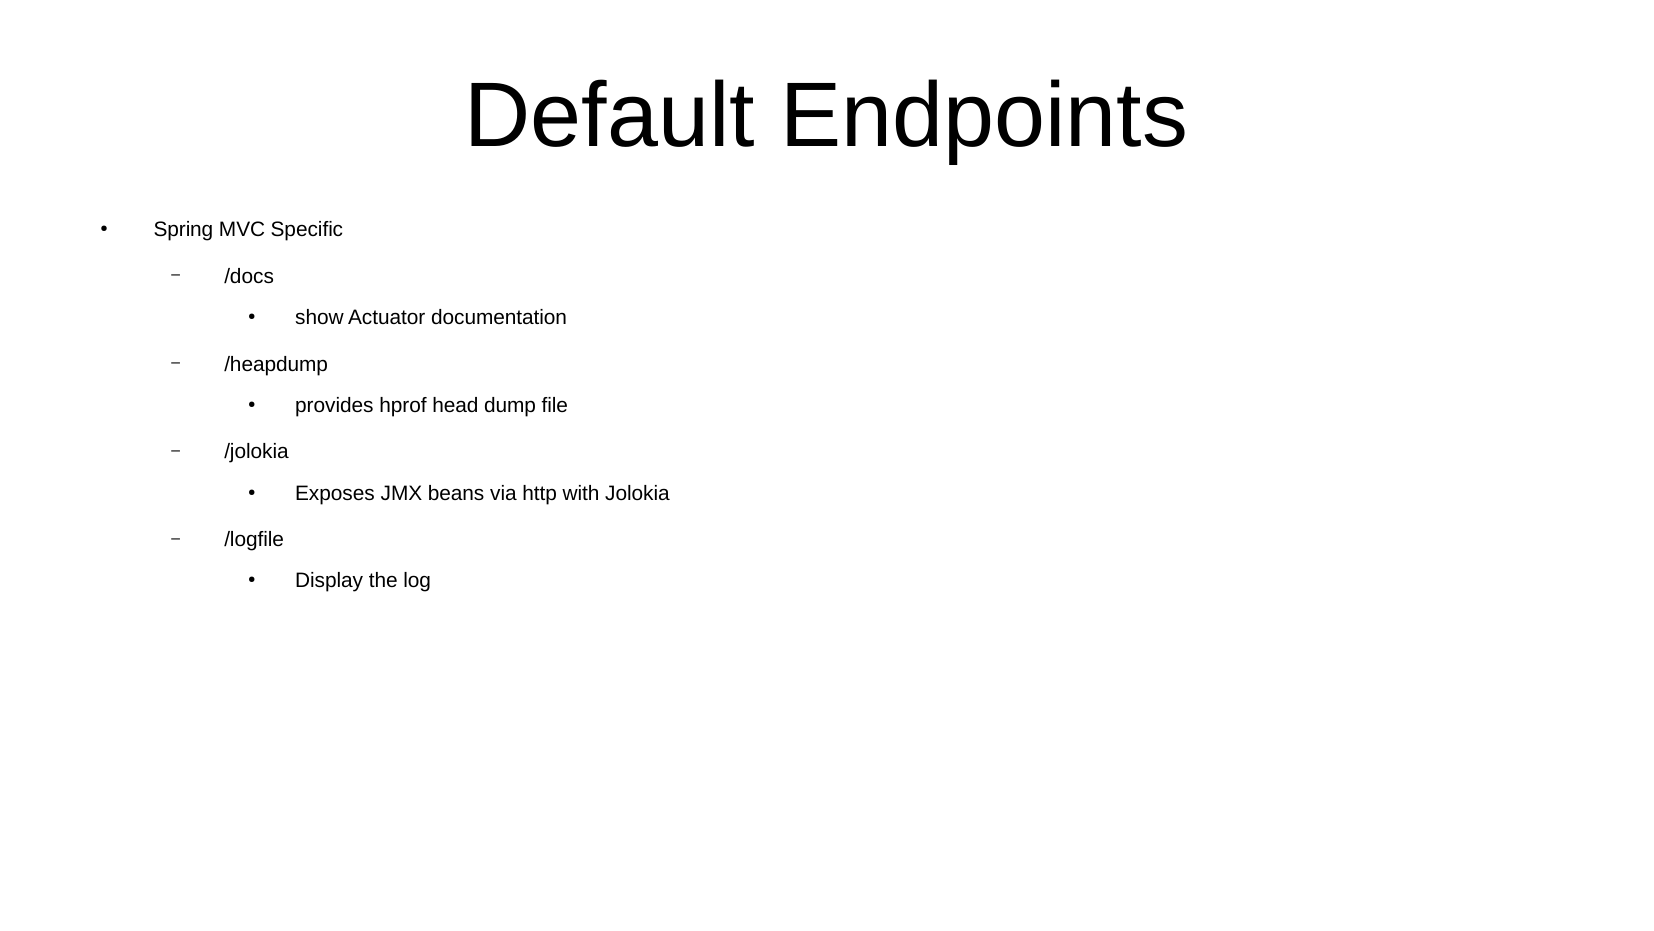

# Default Endpoints
Spring MVC Specific
/docs
show Actuator documentation
/heapdump
provides hprof head dump file
/jolokia
Exposes JMX beans via http with Jolokia
/logfile
Display the log